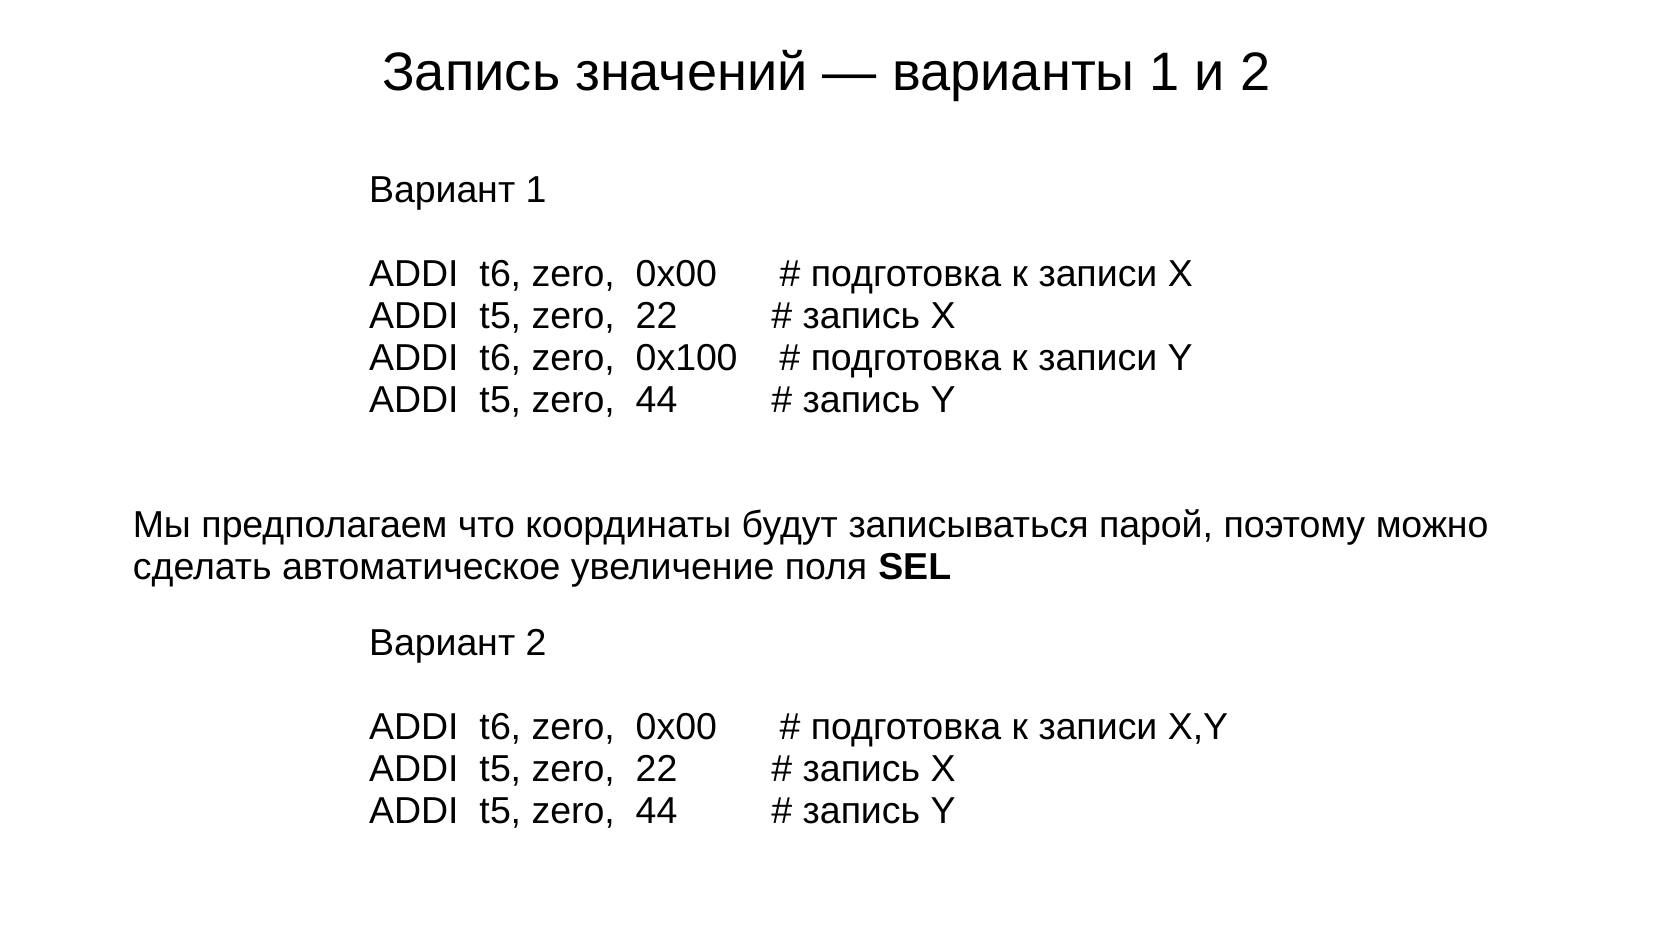

# Запись значений — варианты 1 и 2
Вариант 1
ADDI t6, zero, 0x00 # подготовка к записи X
ADDI t5, zero, 22 # запись X
ADDI t6, zero, 0x100 # подготовка к записи Y
ADDI t5, zero, 44 # запись Y
Мы предполагаем что координаты будут записываться парой, поэтому можно сделать автоматическое увеличение поля SEL
Вариант 2
ADDI t6, zero, 0x00 # подготовка к записи X,Y
ADDI t5, zero, 22 # запись X
ADDI t5, zero, 44 # запись Y